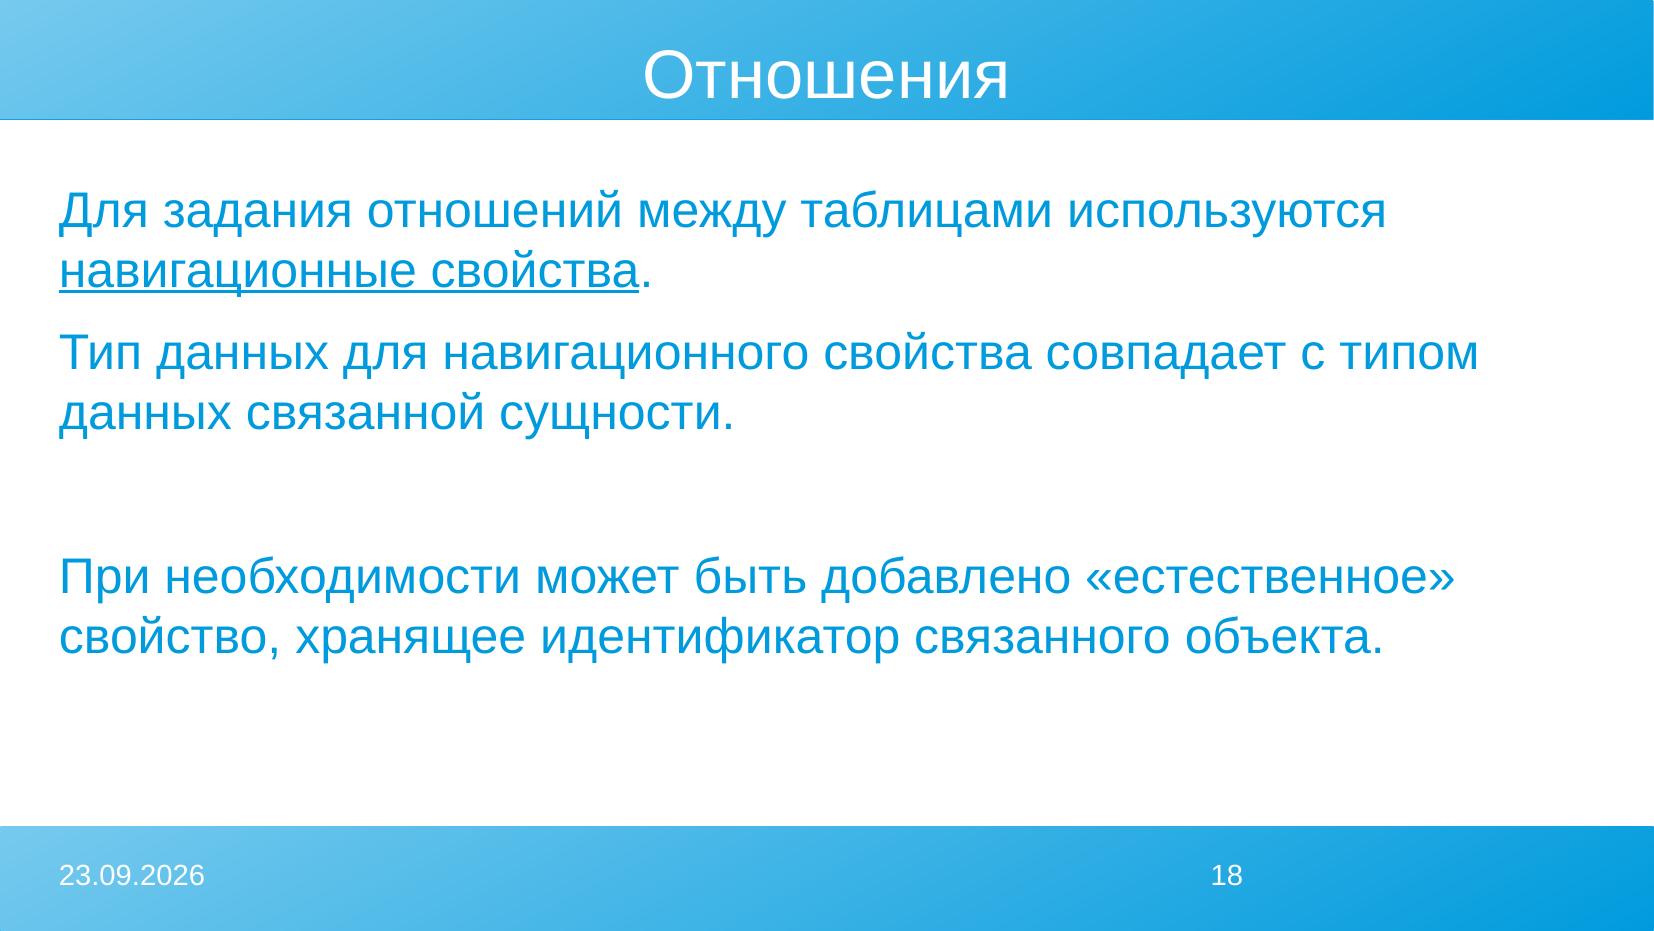

# Отношения
Для задания отношений между таблицами используются навигационные свойства.
Тип данных для навигационного свойства совпадает с типом данных связанной сущности.
При необходимости может быть добавлено «естественное» свойство, хранящее идентификатор связанного объекта.